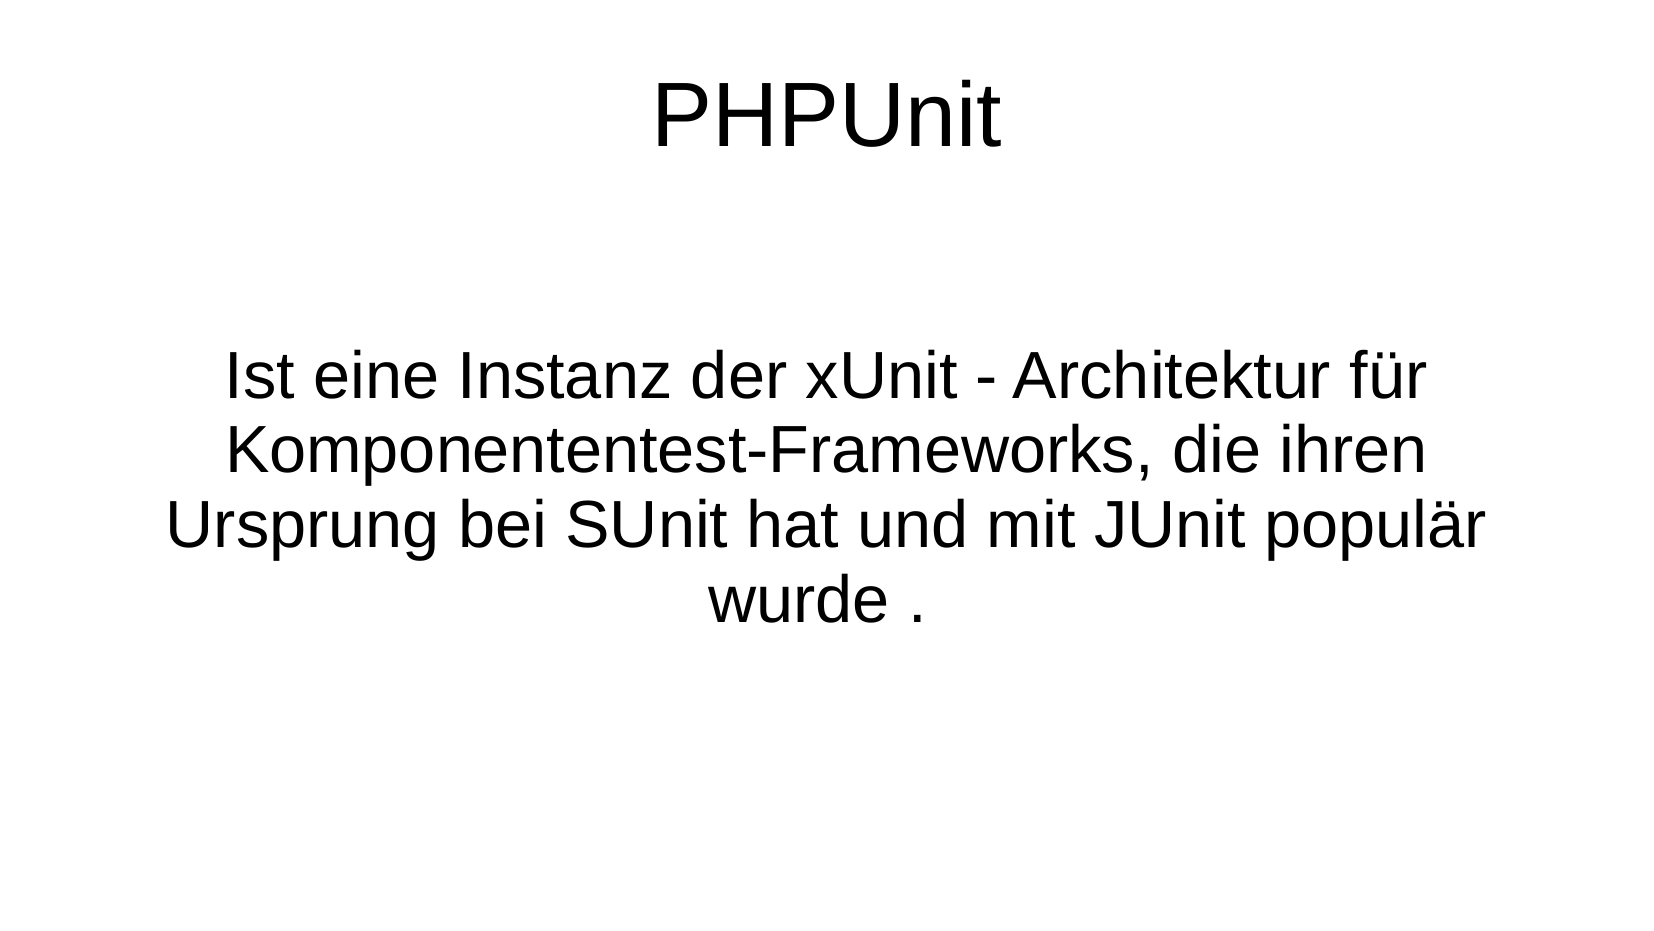

# PHPUnit
Ist eine Instanz der xUnit - Architektur für Komponententest-Frameworks, die ihren Ursprung bei SUnit hat und mit JUnit populär wurde .